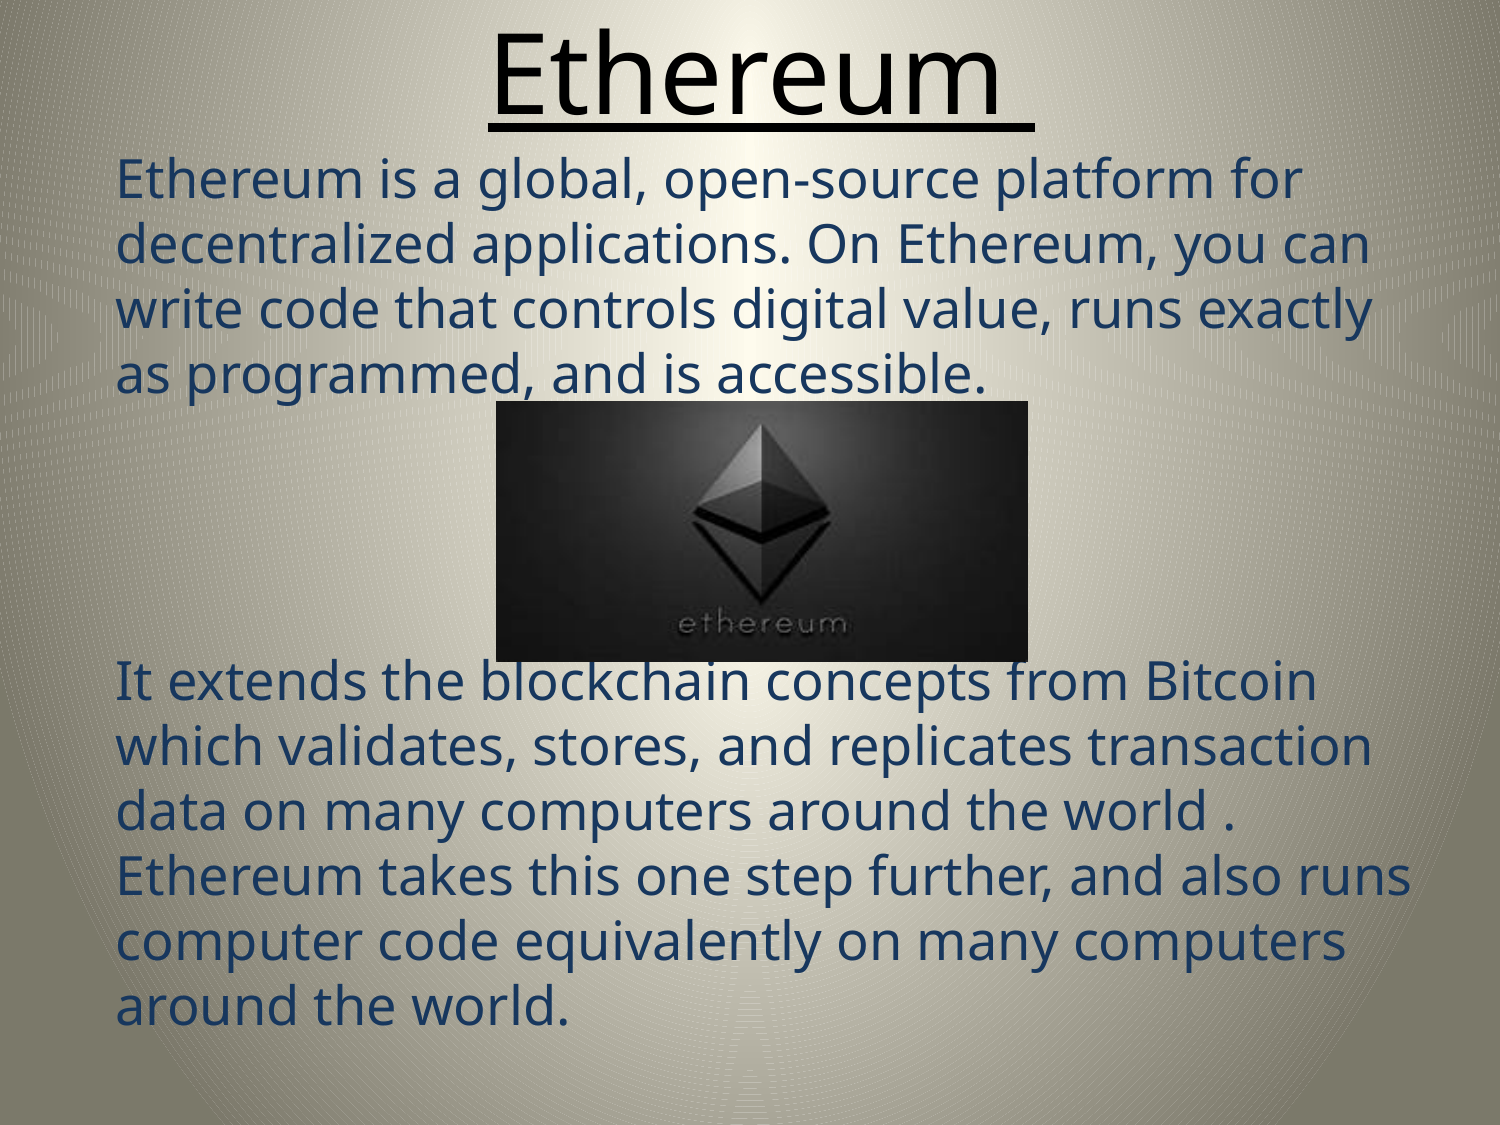

# Ethereum
Ethereum is a global, open-source platform for decentralized applications. On Ethereum, you can write code that controls digital value, runs exactly as programmed, and is accessible.
It extends the blockchain concepts from Bitcoin which validates, stores, and replicates transaction data on many computers around the world . Ethereum takes this one step further, and also runs computer code equivalently on many computers around the world.